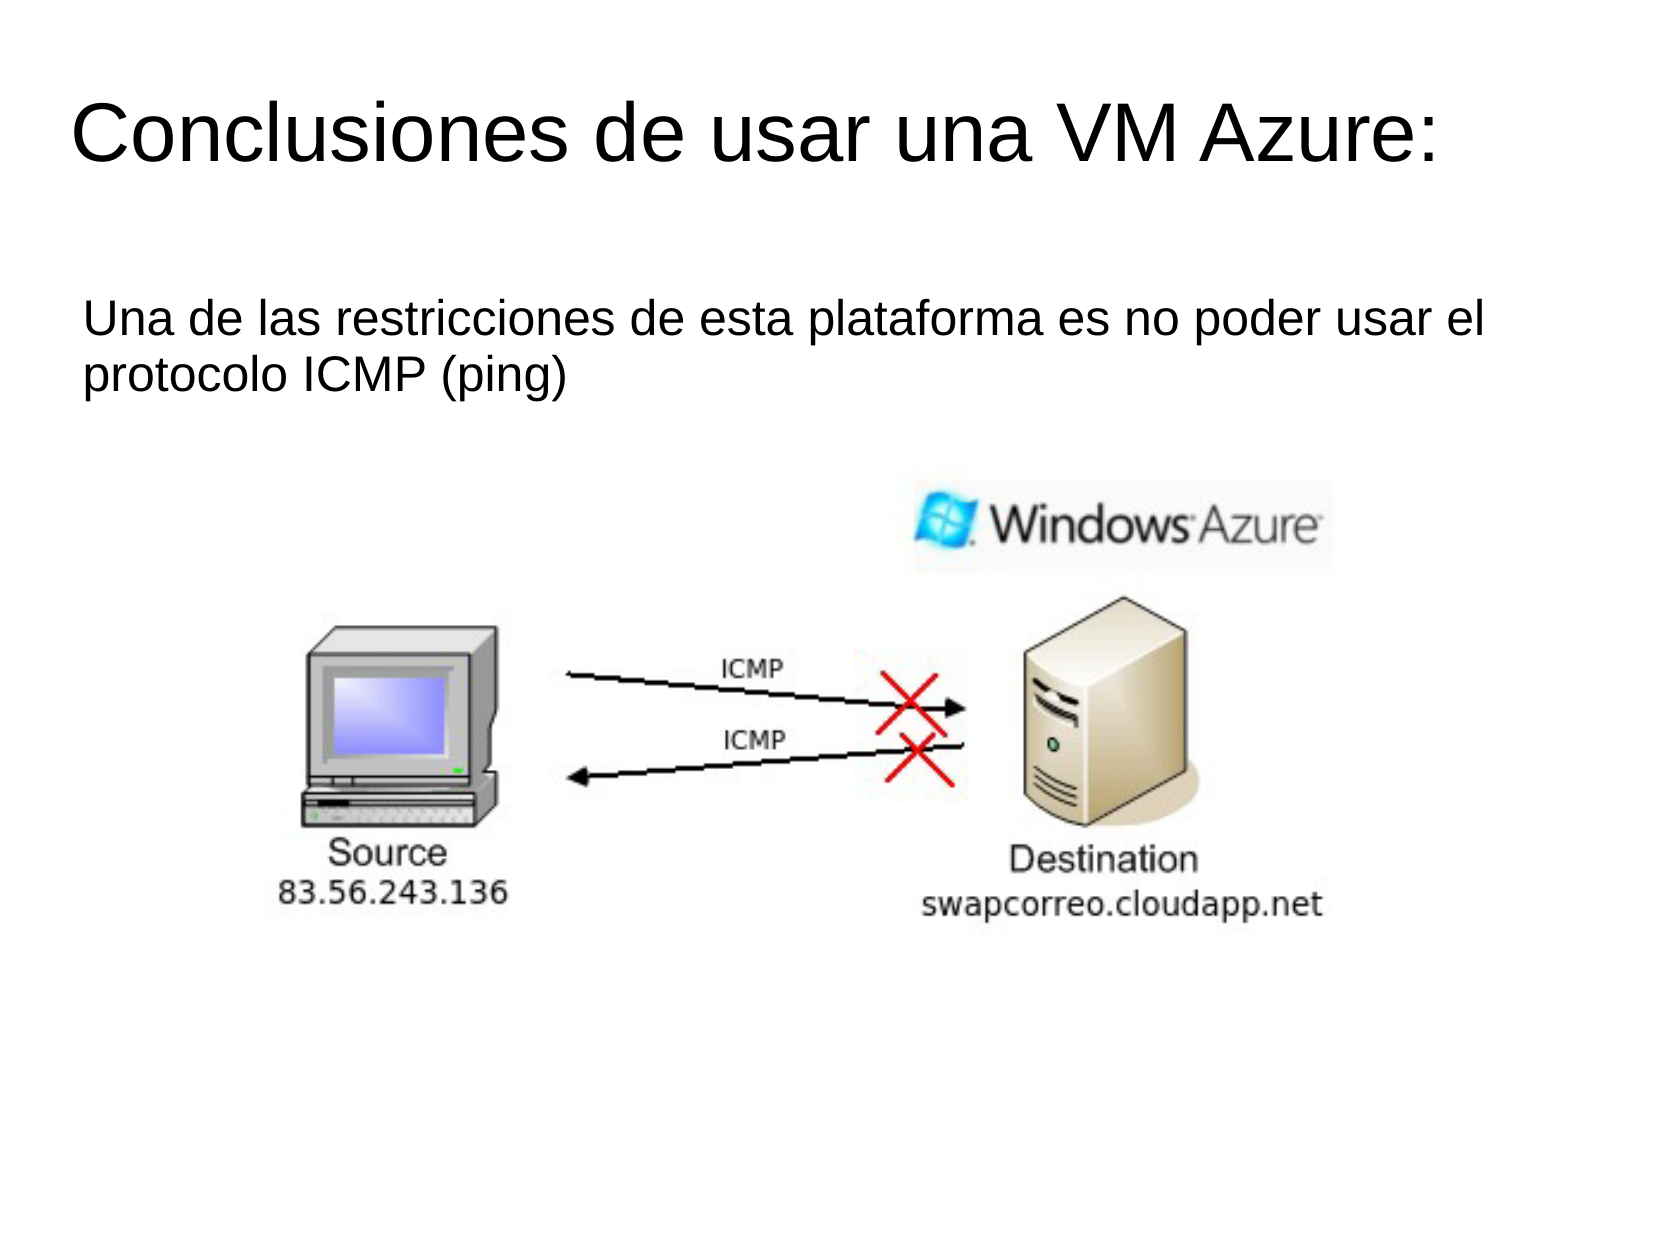

# Conclusiones de usar una VM Azure:
Una de las restricciones de esta plataforma es no poder usar el protocolo ICMP (ping)